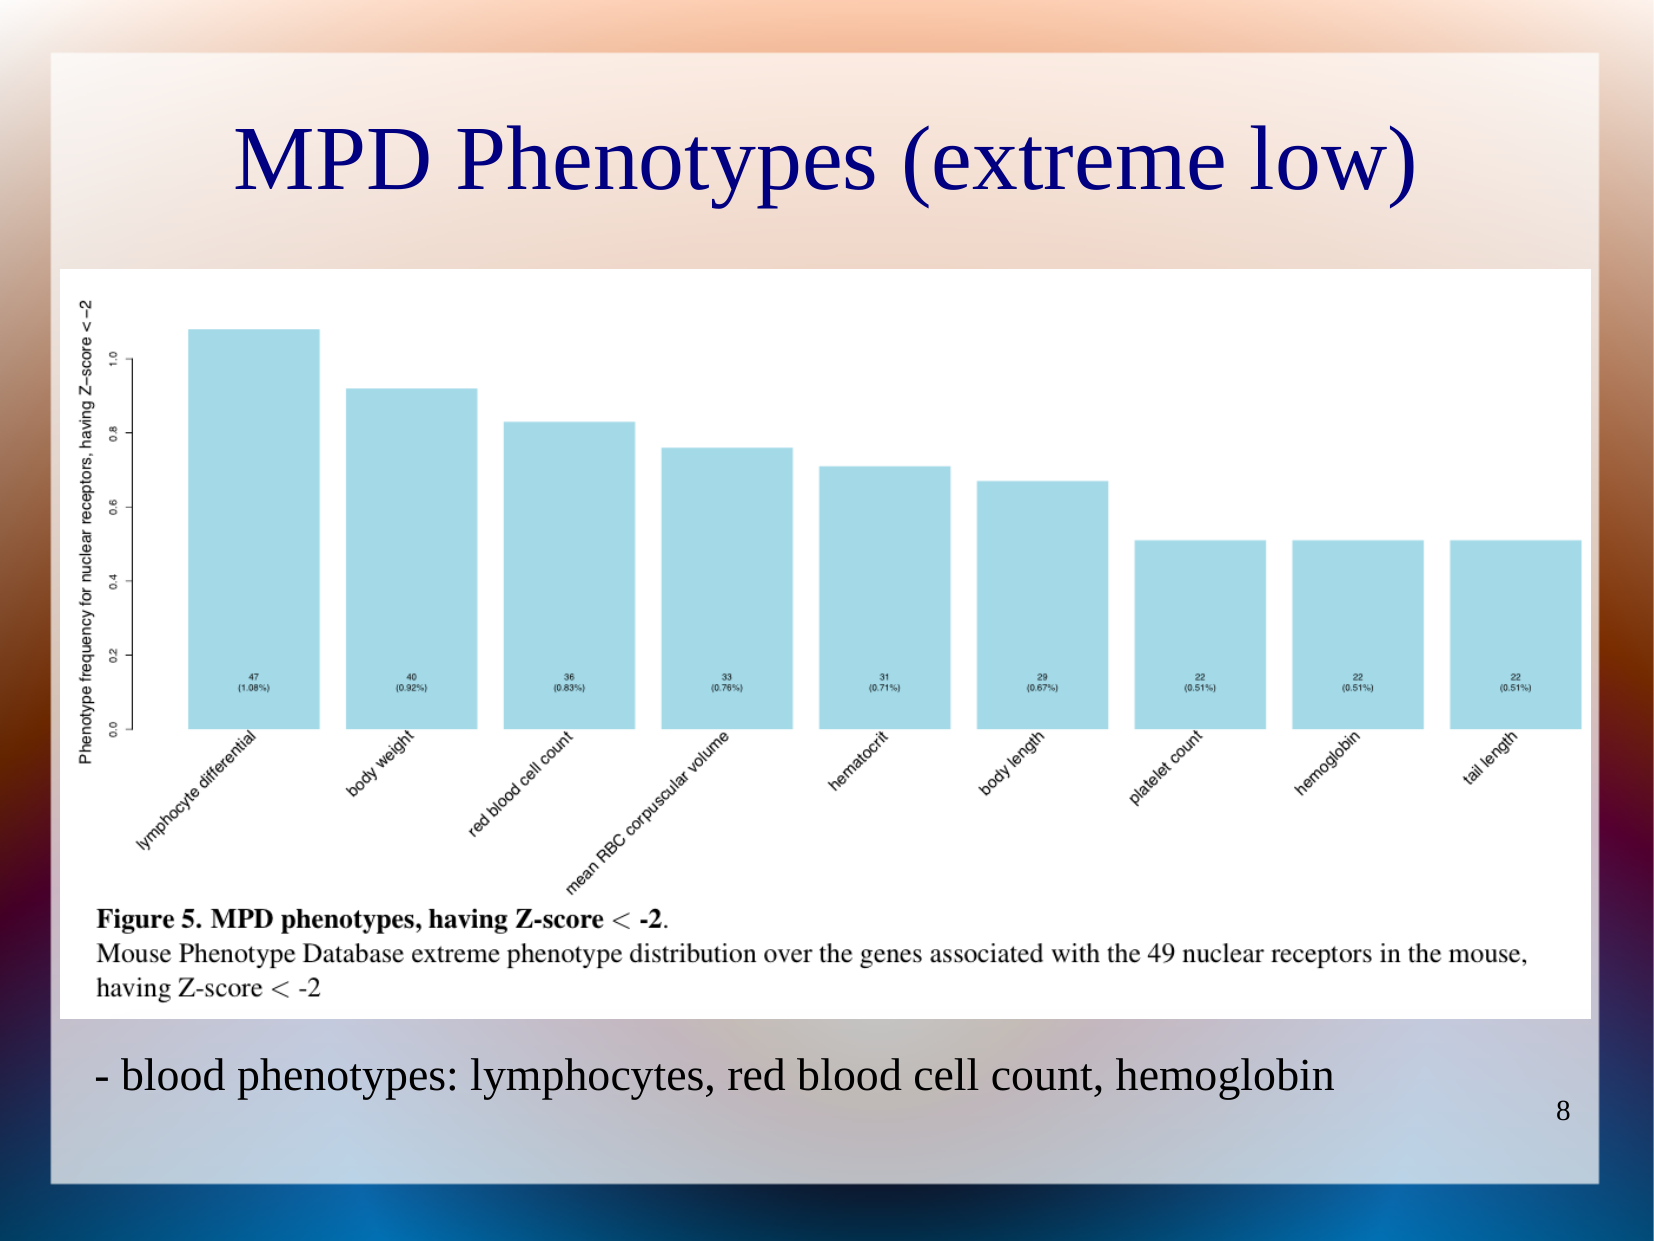

# MPD Phenotypes (extreme low)
- blood phenotypes: lymphocytes, red blood cell count, hemoglobin
8